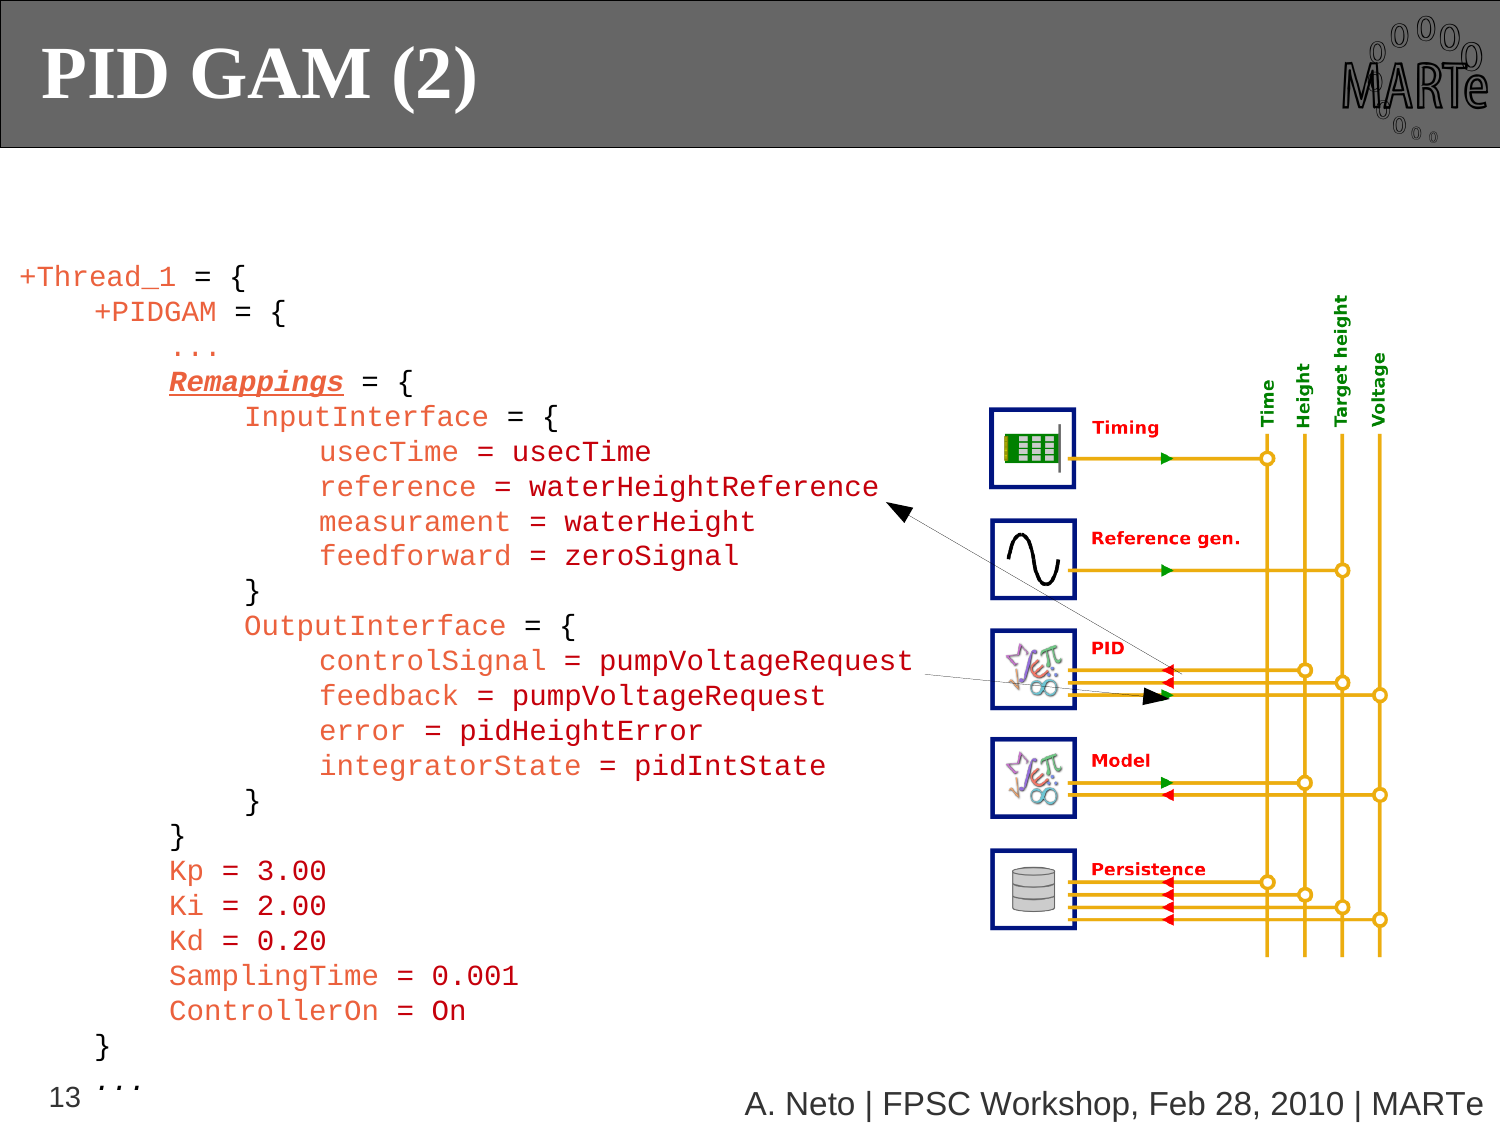

# PID GAM (2)
+Thread_1 = {
	+PIDGAM = {
		...
		Remappings = {
			InputInterface = {
				usecTime = usecTime
				reference = waterHeightReference
				measurament = waterHeight
				feedforward = zeroSignal
			}
			OutputInterface = {
				controlSignal = pumpVoltageRequest
				feedback = pumpVoltageRequest
				error = pidHeightError
				integratorState = pidIntState
			}
		}
		Kp = 3.00
		Ki = 2.00
		Kd = 0.20
		SamplingTime = 0.001
		ControllerOn = On
	}
	...